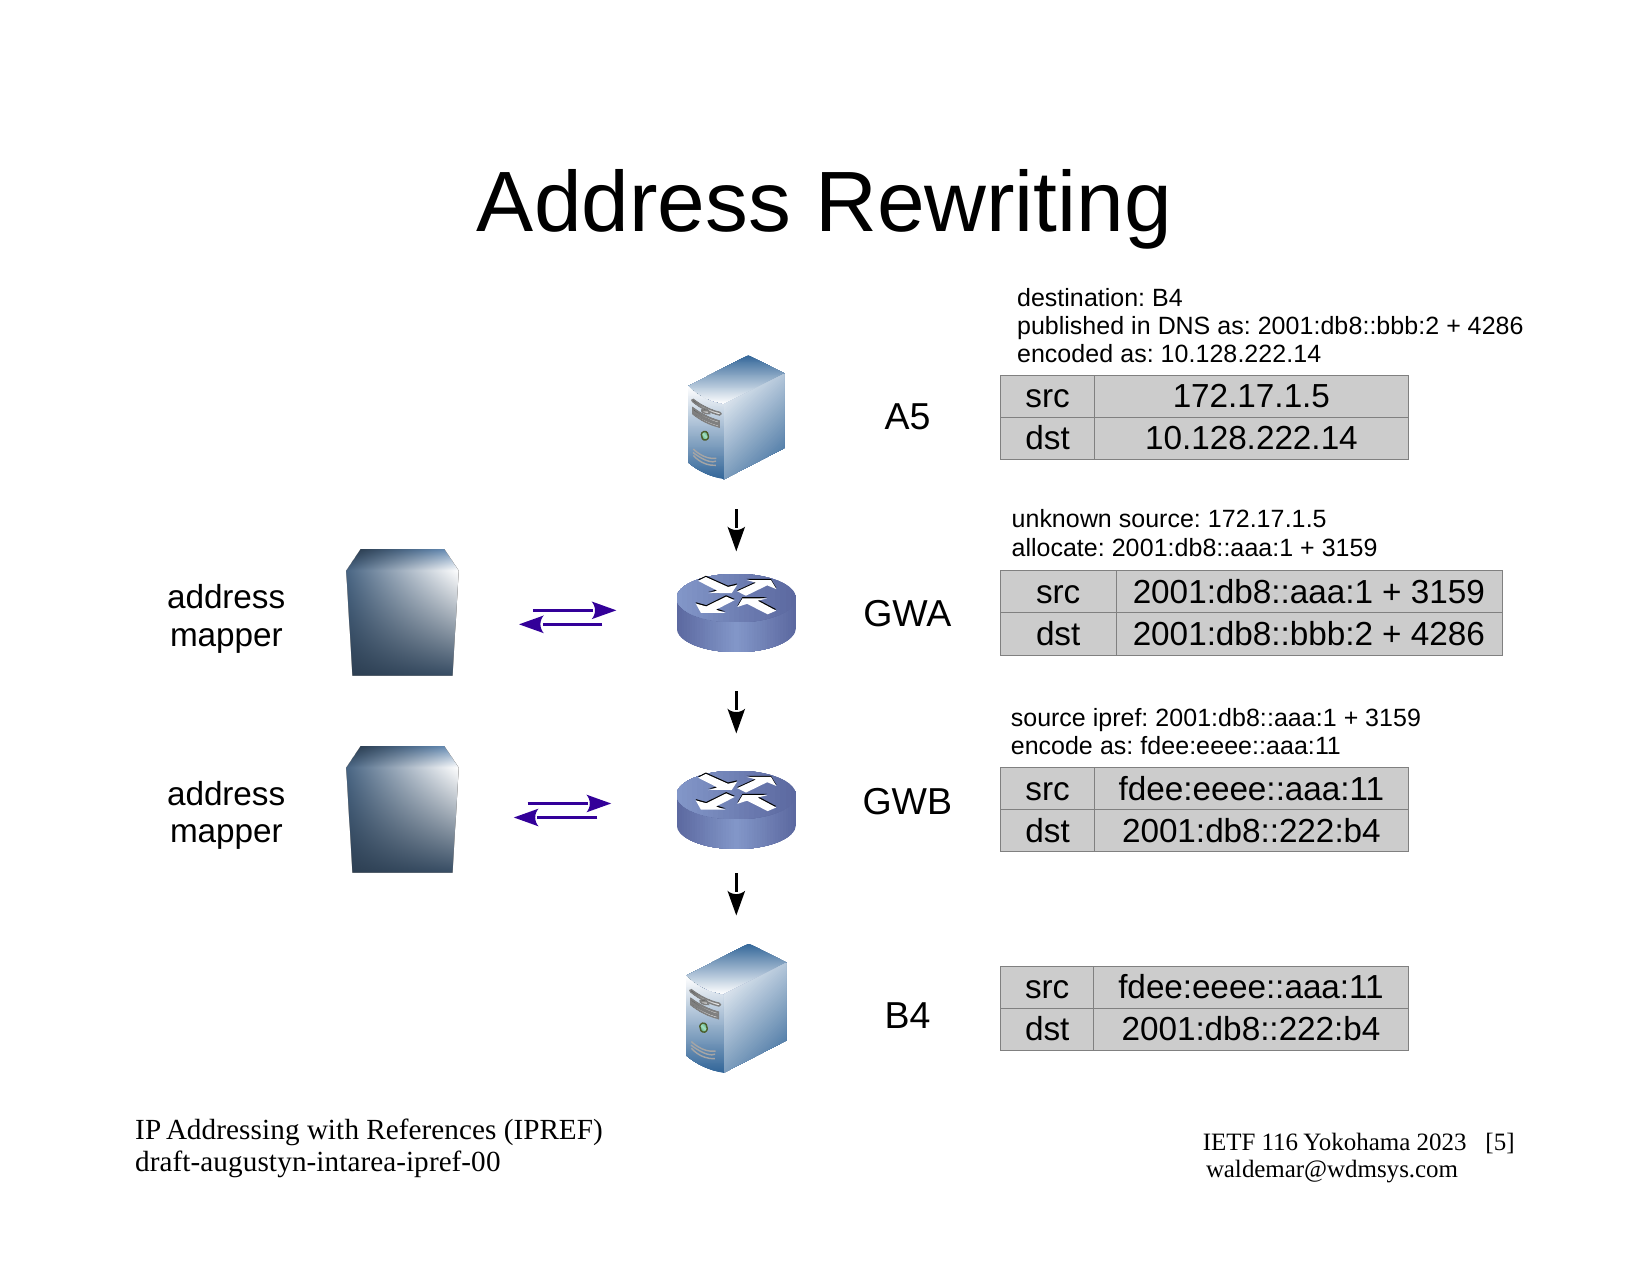

# Address Rewriting
destination: B4
published in DNS as: 2001:db8::bbb:2 + 4286
encoded as: 10.128.222.14
src
172.17.1.5
dst
10.128.222.14
A5
unknown source: 172.17.1.5
allocate: 2001:db8::aaa:1 + 3159
src
2001:db8::aaa:1 + 3159
dst
2001:db8::bbb:2 + 4286
address
mapper
GWA
source ipref: 2001:db8::aaa:1 + 3159
encode as: fdee:eeee::aaa:11
src
fdee:eeee::aaa:11
dst
2001:db8::222:b4
address
mapper
GWB
src
fdee:eeee::aaa:11
dst
2001:db8::222:b4
B4
5